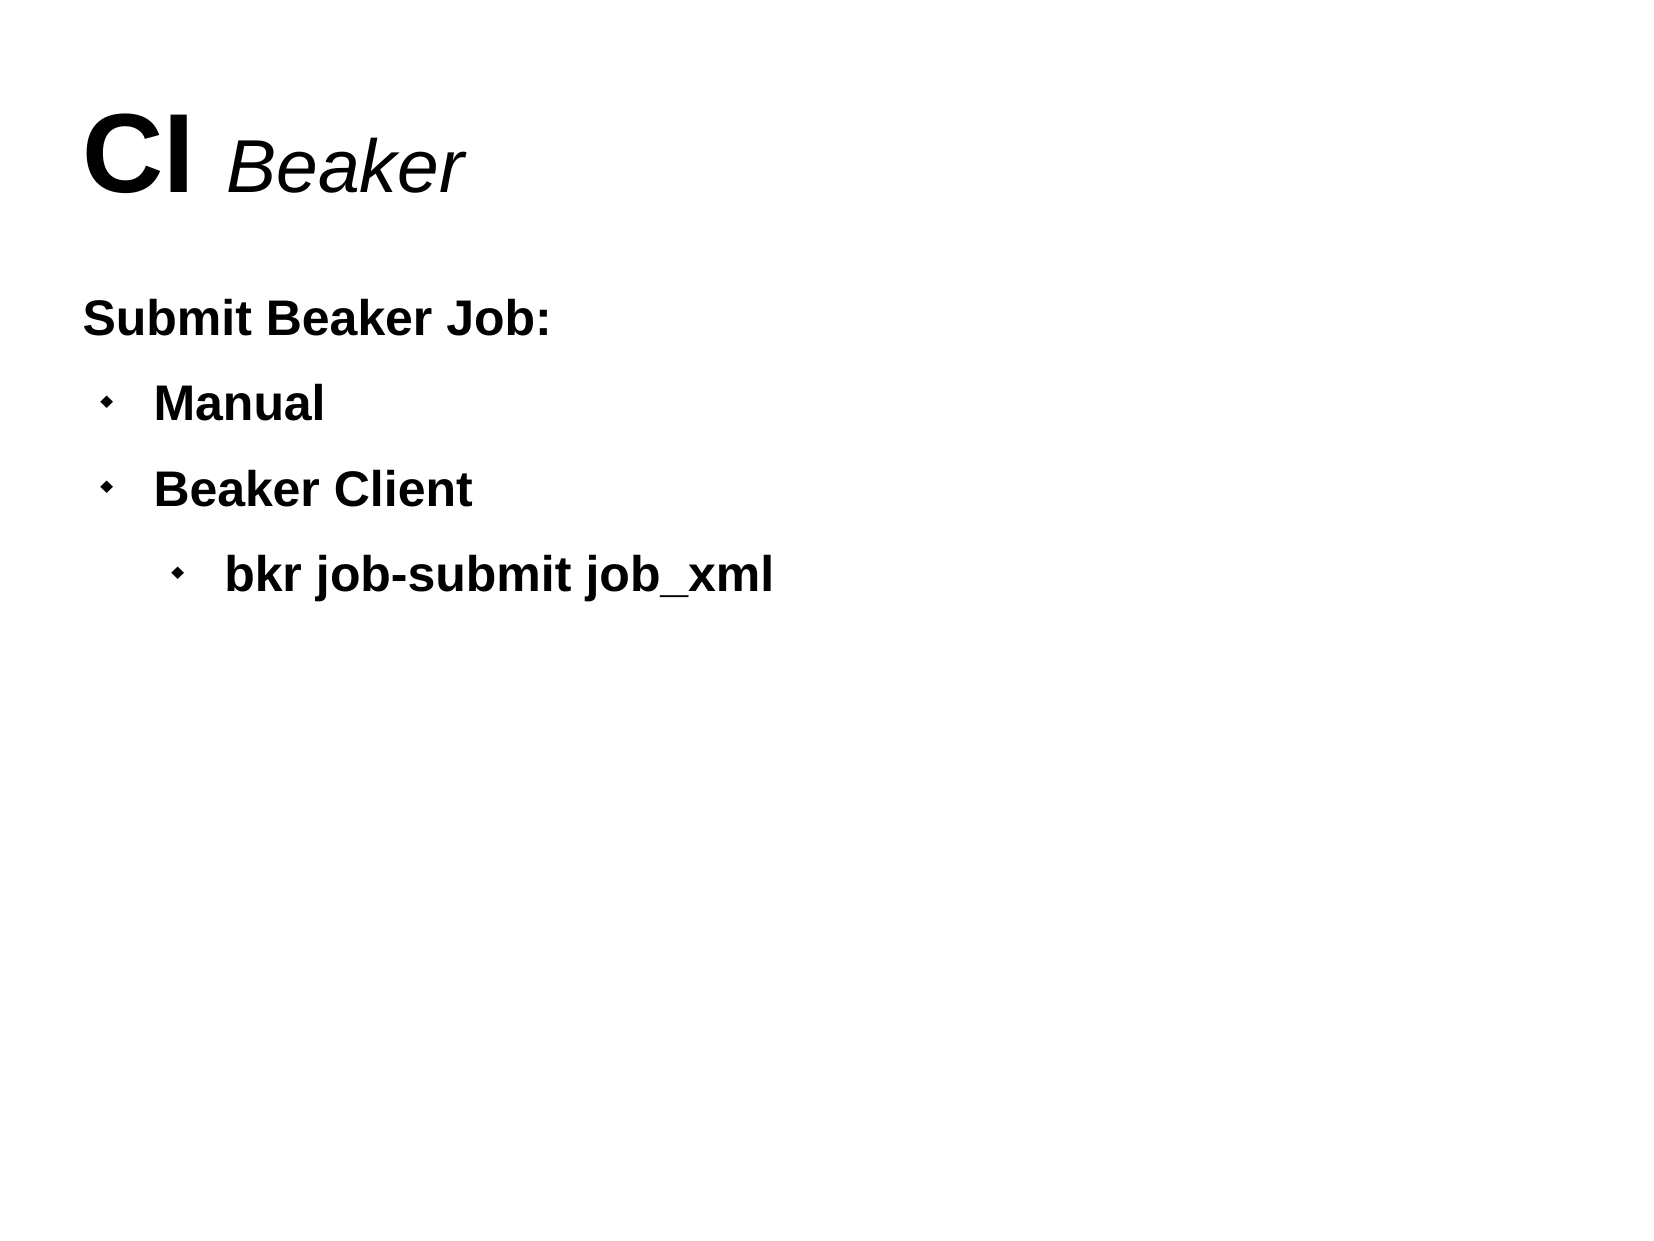

# CI Beaker
Submit Beaker Job:
Manual
Beaker Client
bkr job-submit job_xml